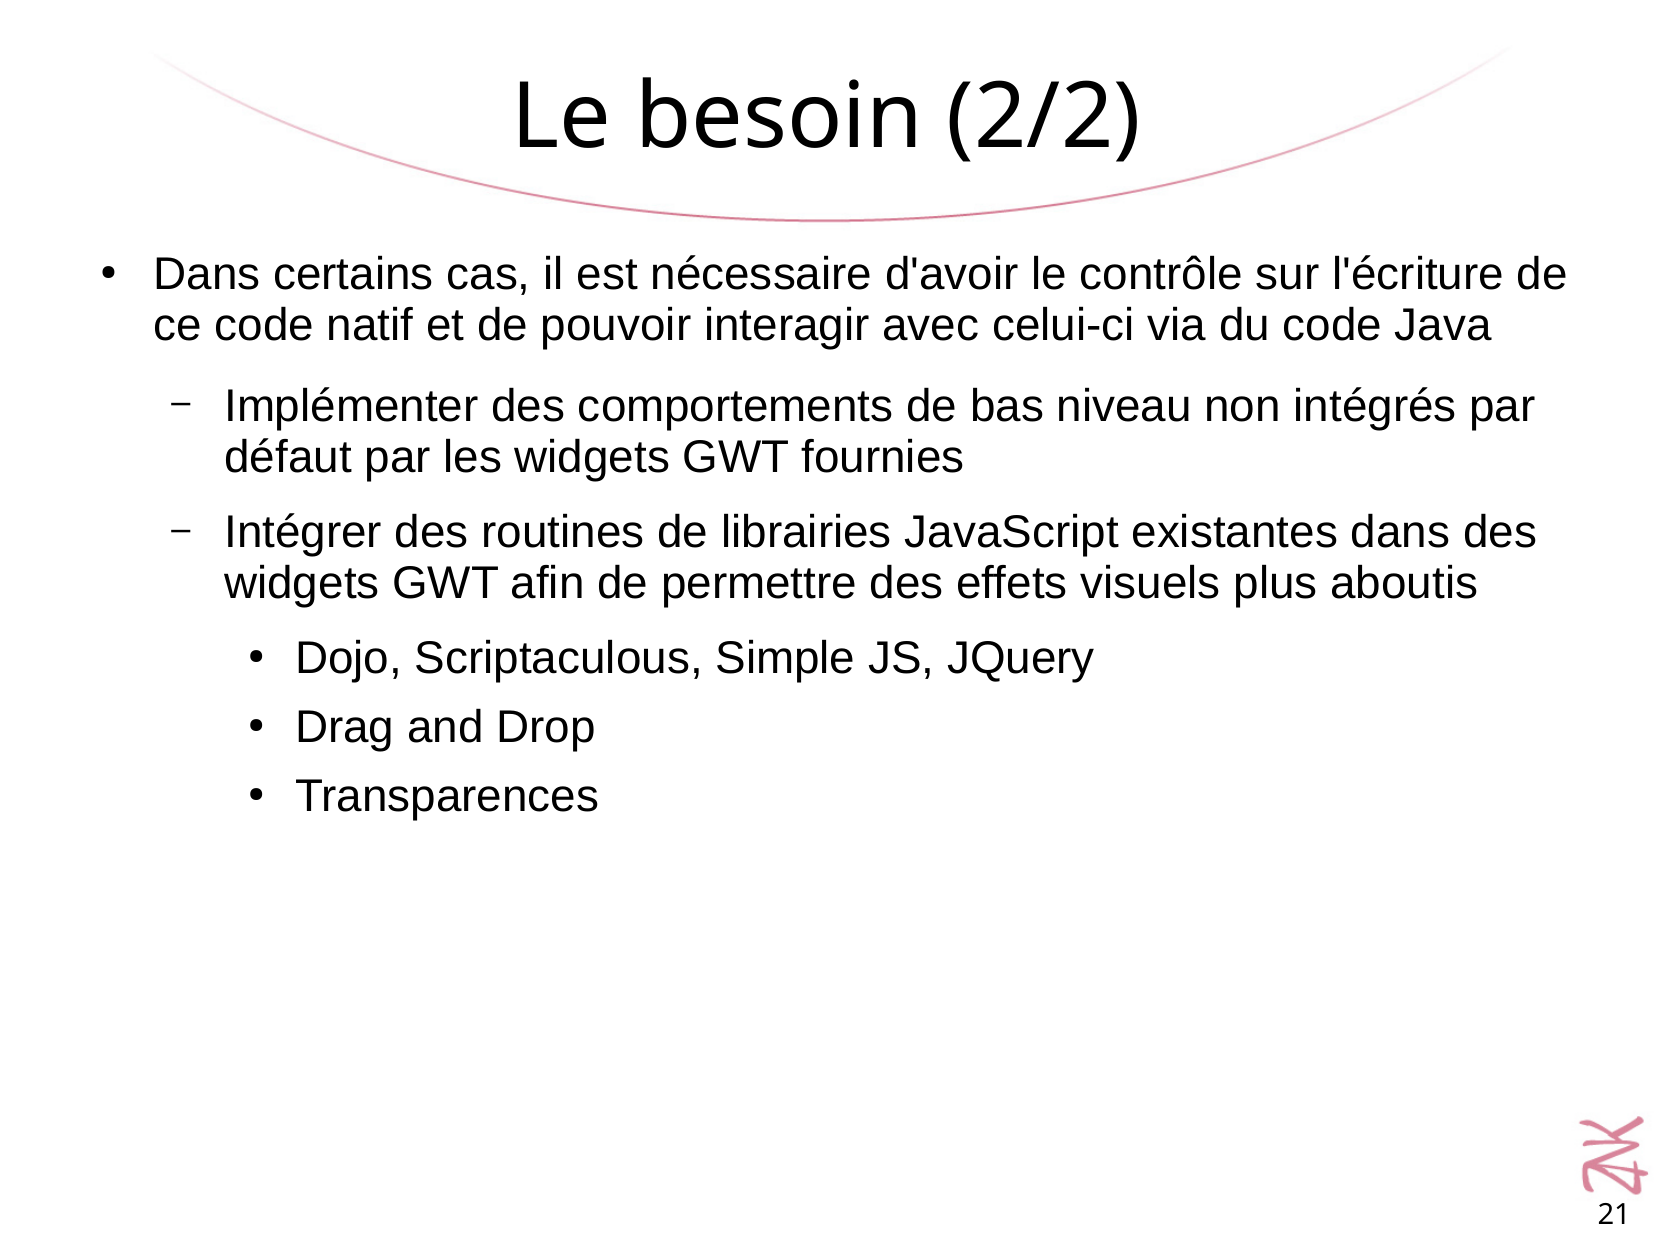

# Le besoin (2/2)
Dans certains cas, il est nécessaire d'avoir le contrôle sur l'écriture de ce code natif et de pouvoir interagir avec celui-ci via du code Java
Implémenter des comportements de bas niveau non intégrés par défaut par les widgets GWT fournies
Intégrer des routines de librairies JavaScript existantes dans des widgets GWT afin de permettre des effets visuels plus aboutis
Dojo, Scriptaculous, Simple JS, JQuery
Drag and Drop
Transparences
21